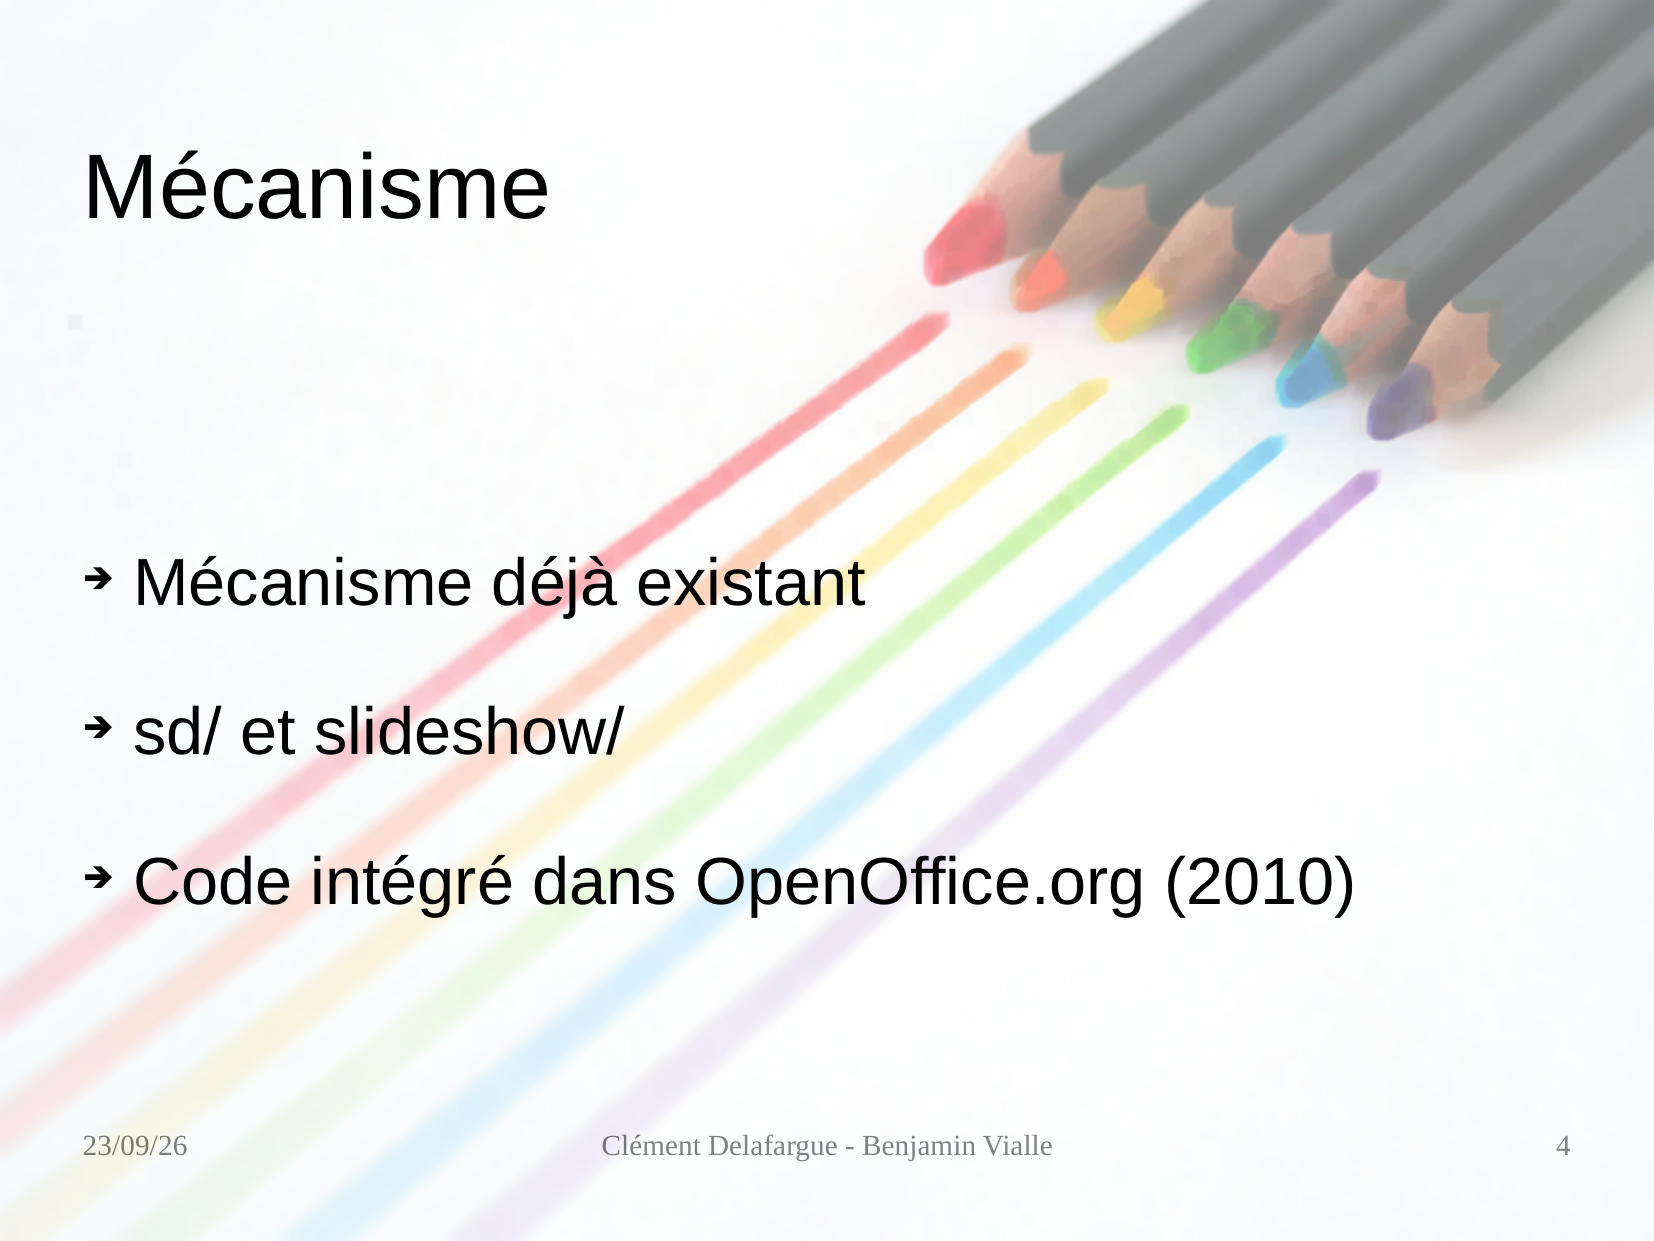

# Mécanisme
 Mécanisme déjà existant
 sd/ et slideshow/
 Code intégré dans OpenOffice.org (2010)
Clément Delafargue - Benjamin Vialle
4